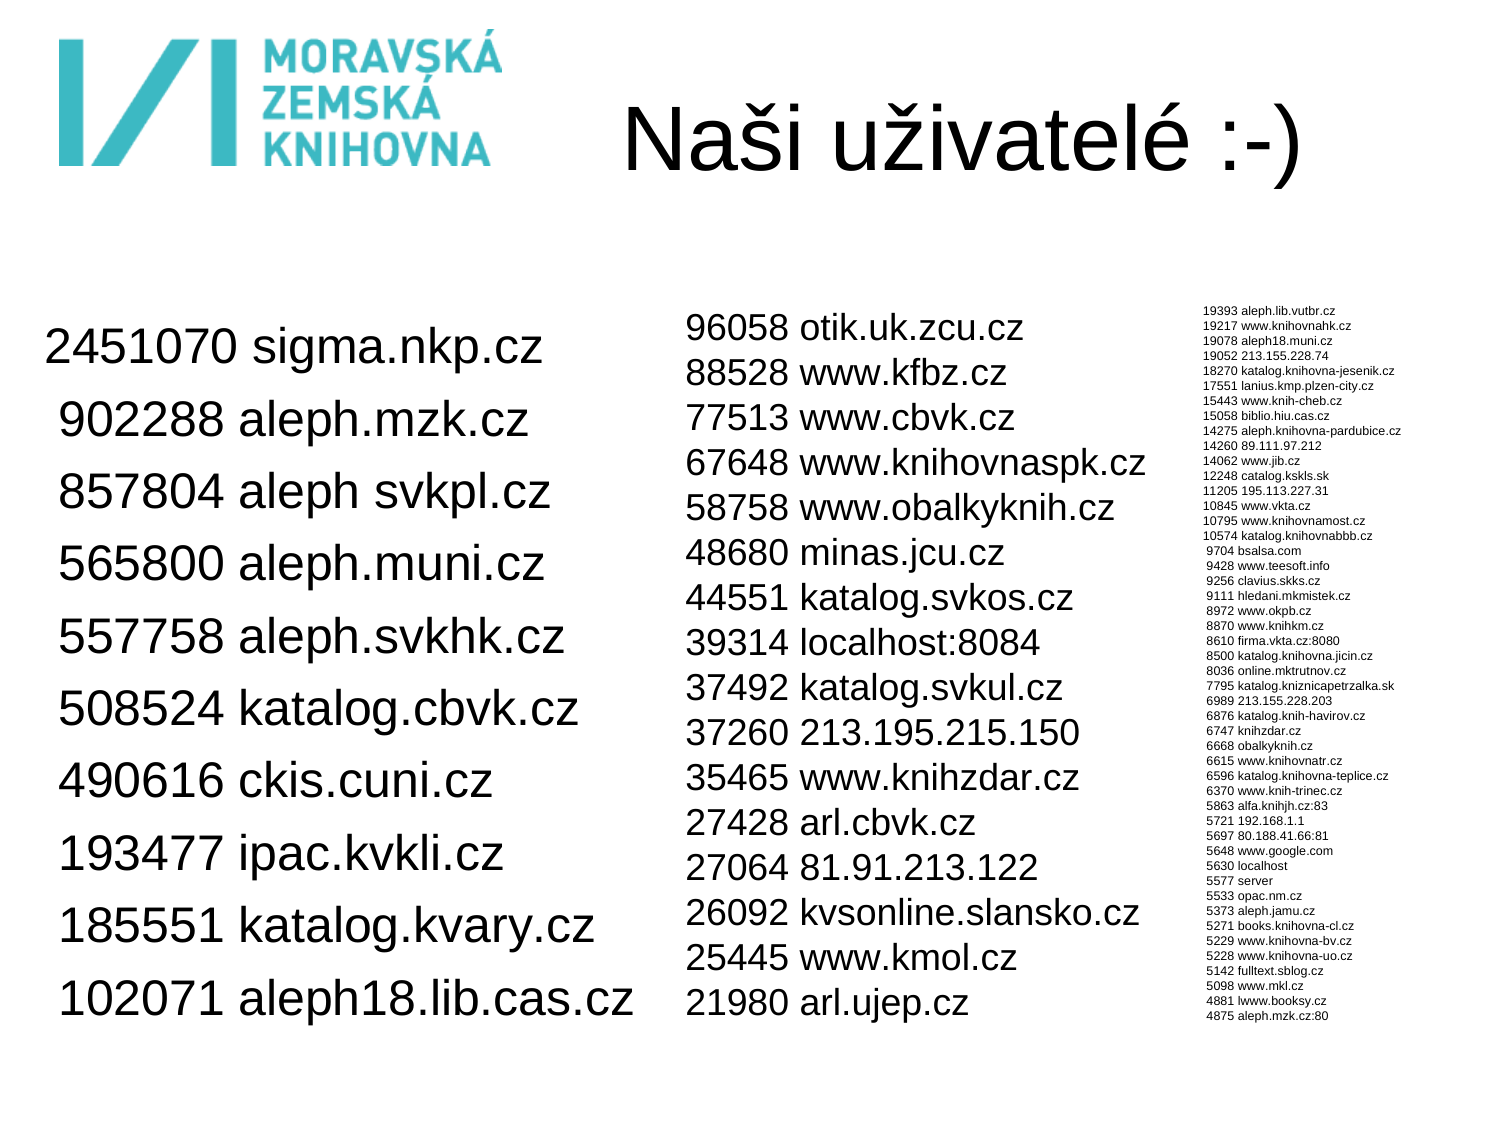

# Naši uživatelé :-)
 96058 otik.uk.zcu.cz
 88528 www.kfbz.cz
 77513 www.cbvk.cz
 67648 www.knihovnaspk.cz
 58758 www.obalkyknih.cz
 48680 minas.jcu.cz
 44551 katalog.svkos.cz
 39314 localhost:8084
 37492 katalog.svkul.cz
 37260 213.195.215.150
 35465 www.knihzdar.cz
 27428 arl.cbvk.cz
 27064 81.91.213.122
 26092 kvsonline.slansko.cz
 25445 www.kmol.cz
 21980 arl.ujep.cz
 19393 aleph.lib.vutbr.cz
 19217 www.knihovnahk.cz
 19078 aleph18.muni.cz
 19052 213.155.228.74
 18270 katalog.knihovna-jesenik.cz
 17551 lanius.kmp.plzen-city.cz
 15443 www.knih-cheb.cz
 15058 biblio.hiu.cas.cz
 14275 aleph.knihovna-pardubice.cz
 14260 89.111.97.212
 14062 www.jib.cz
 12248 catalog.kskls.sk
 11205 195.113.227.31
 10845 www.vkta.cz
 10795 www.knihovnamost.cz
 10574 katalog.knihovnabbb.cz
 9704 bsalsa.com
 9428 www.teesoft.info
 9256 clavius.skks.cz
 9111 hledani.mkmistek.cz
 8972 www.okpb.cz
 8870 www.knihkm.cz
 8610 firma.vkta.cz:8080
 8500 katalog.knihovna.jicin.cz
 8036 online.mktrutnov.cz
 7795 katalog.kniznicapetrzalka.sk
 6989 213.155.228.203
 6876 katalog.knih-havirov.cz
 6747 knihzdar.cz
 6668 obalkyknih.cz
 6615 www.knihovnatr.cz
 6596 katalog.knihovna-teplice.cz
 6370 www.knih-trinec.cz
 5863 alfa.knihjh.cz:83
 5721 192.168.1.1
 5697 80.188.41.66:81
 5648 www.google.com
 5630 localhost
 5577 server
 5533 opac.nm.cz
 5373 aleph.jamu.cz
 5271 books.knihovna-cl.cz
 5229 www.knihovna-bv.cz
 5228 www.knihovna-uo.cz
 5142 fulltext.sblog.cz
 5098 www.mkl.cz
 4881 lwww.booksy.cz
 4875 aleph.mzk.cz:80
2451070 sigma.nkp.cz
 902288 aleph.mzk.cz
 857804 aleph svkpl.cz
 565800 aleph.muni.cz
 557758 aleph.svkhk.cz
 508524 katalog.cbvk.cz
 490616 ckis.cuni.cz
 193477 ipac.kvkli.cz
 185551 katalog.kvary.cz
 102071 aleph18.lib.cas.cz